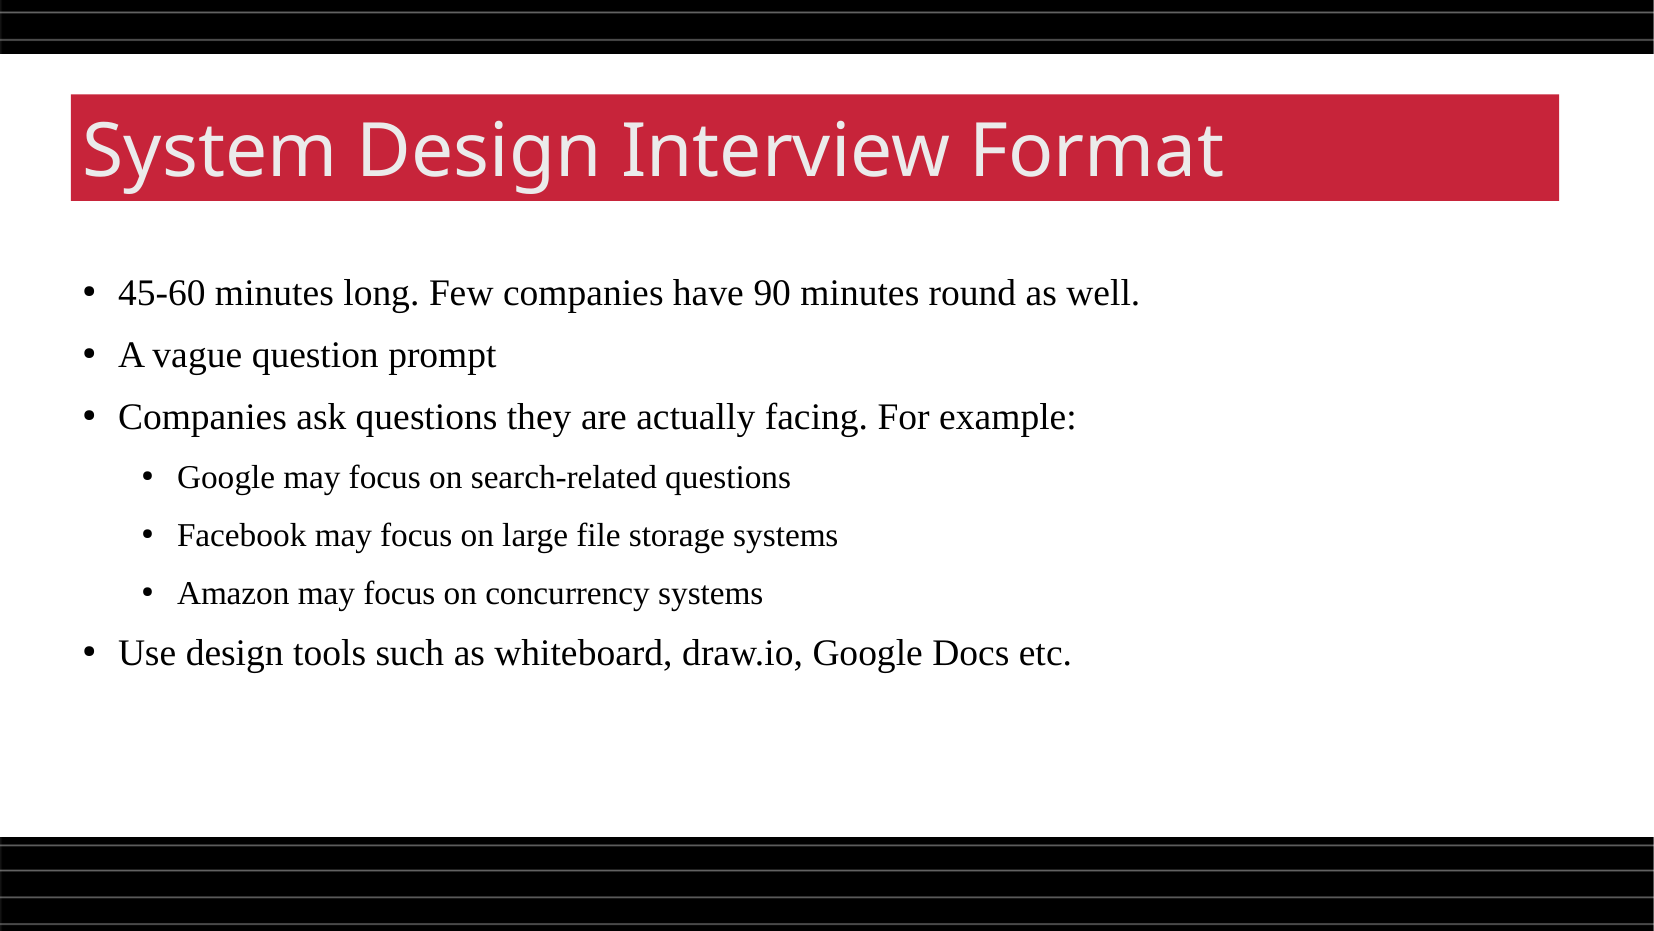

# System Design Interview Format
45-60 minutes long. Few companies have 90 minutes round as well.
A vague question prompt
Companies ask questions they are actually facing. For example:
Google may focus on search-related questions
Facebook may focus on large file storage systems
Amazon may focus on concurrency systems
Use design tools such as whiteboard, draw.io, Google Docs etc.